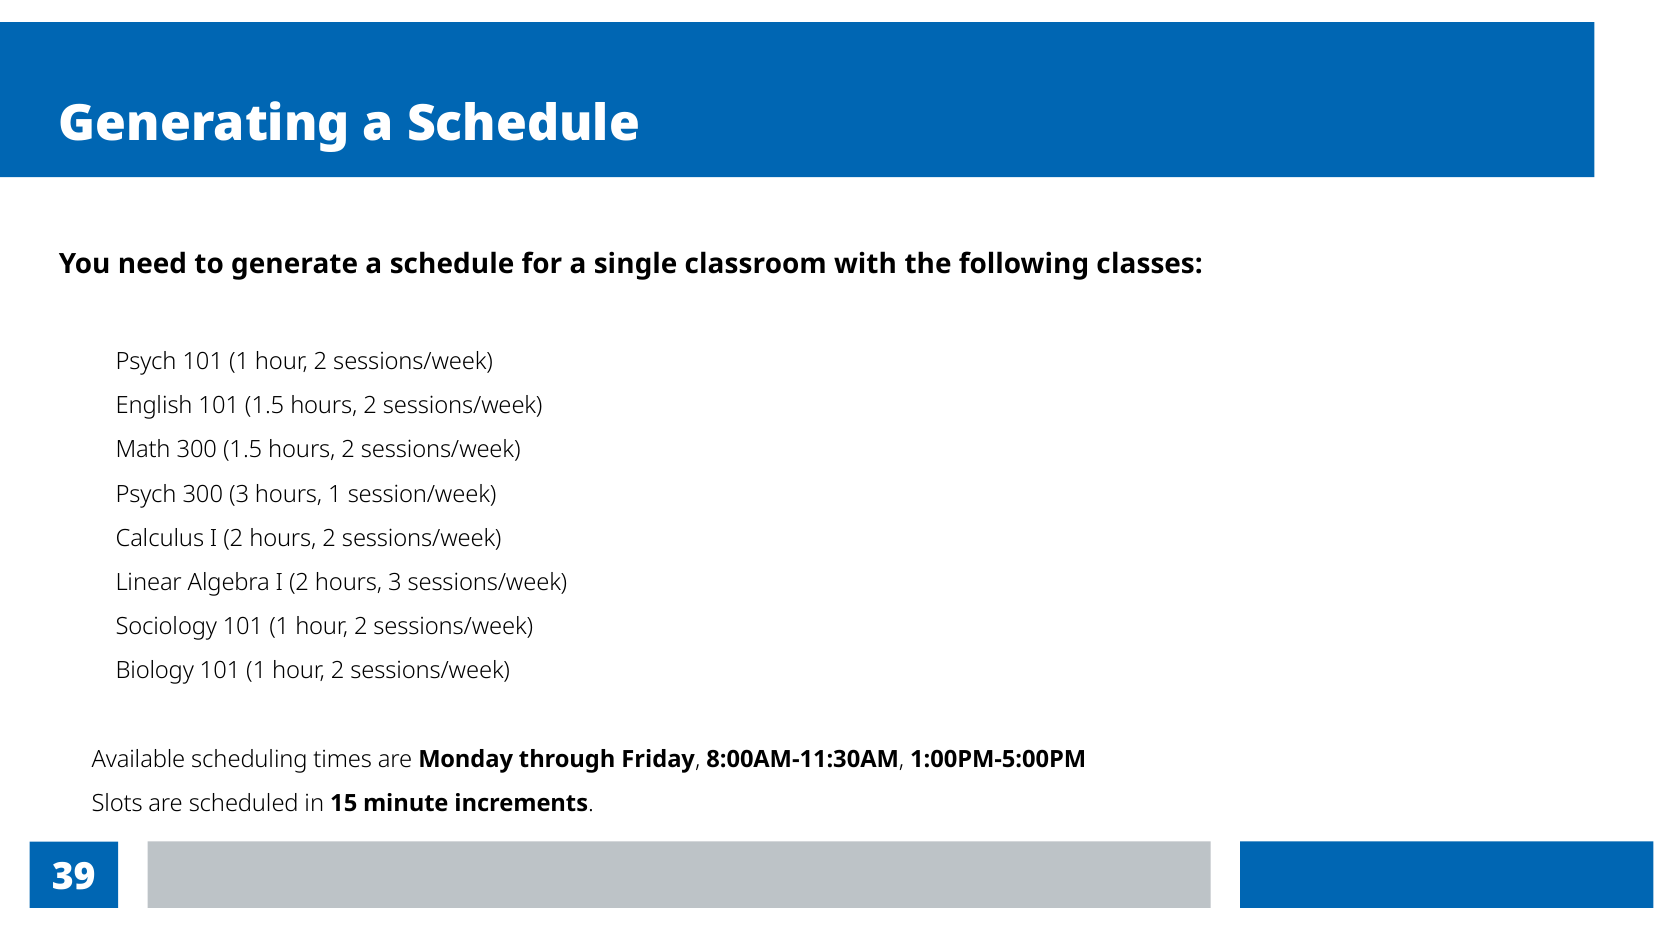

# Generating a Schedule
You need to generate a schedule for a single classroom with the following classes:
 Psych 101 (1 hour, 2 sessions/week)
 English 101 (1.5 hours, 2 sessions/week)
 Math 300 (1.5 hours, 2 sessions/week)
 Psych 300 (3 hours, 1 session/week)
 Calculus I (2 hours, 2 sessions/week)
 Linear Algebra I (2 hours, 3 sessions/week)
 Sociology 101 (1 hour, 2 sessions/week)
 Biology 101 (1 hour, 2 sessions/week)
Available scheduling times are Monday through Friday, 8:00AM-11:30AM, 1:00PM-5:00PM
Slots are scheduled in 15 minute increments.
39